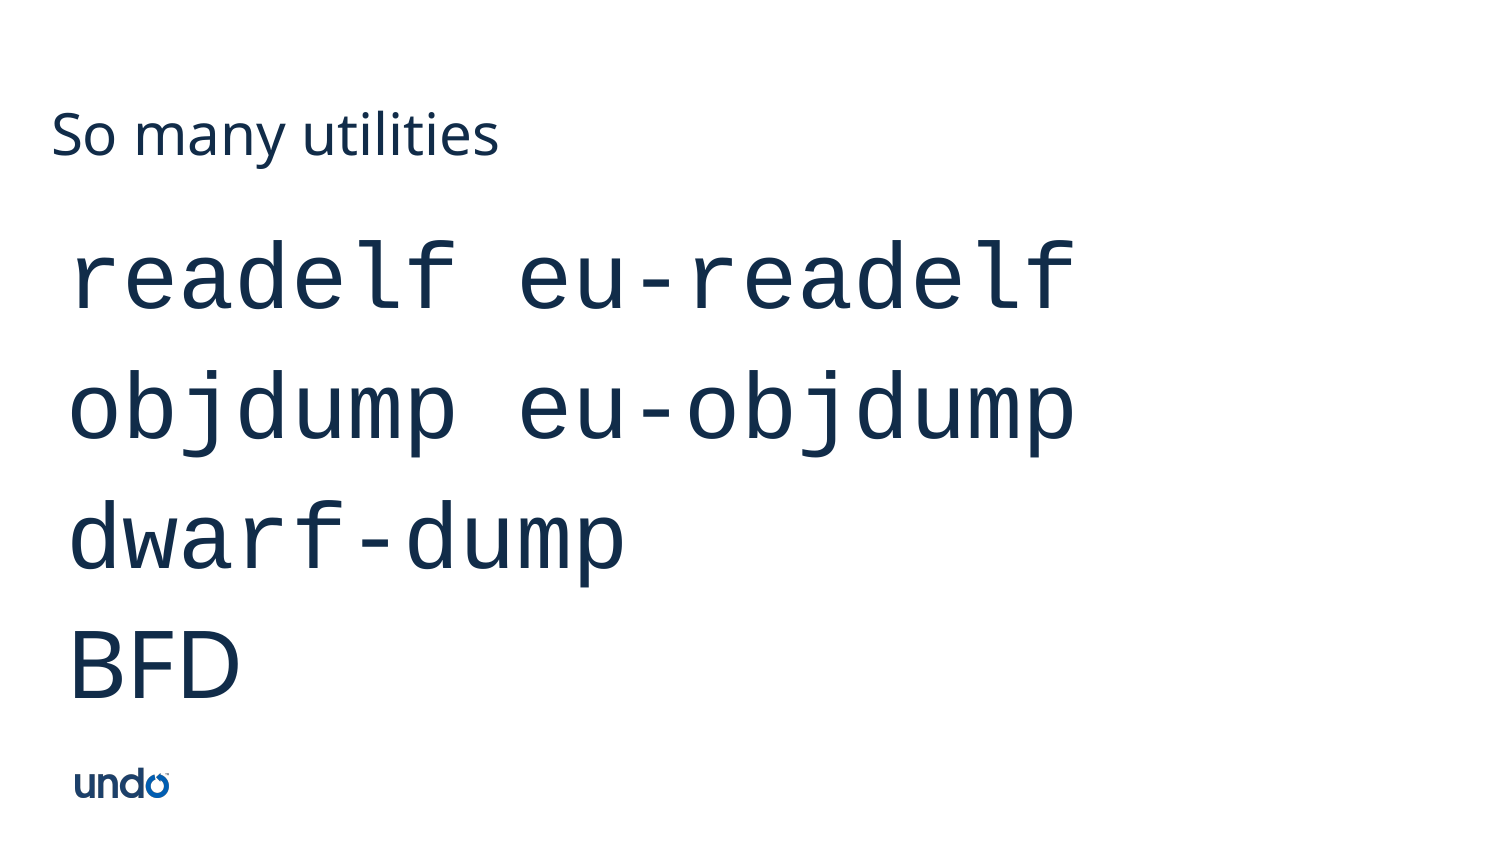

# So many utilities
readelf eu-readelf
objdump eu-objdump
dwarf-dump
BFD